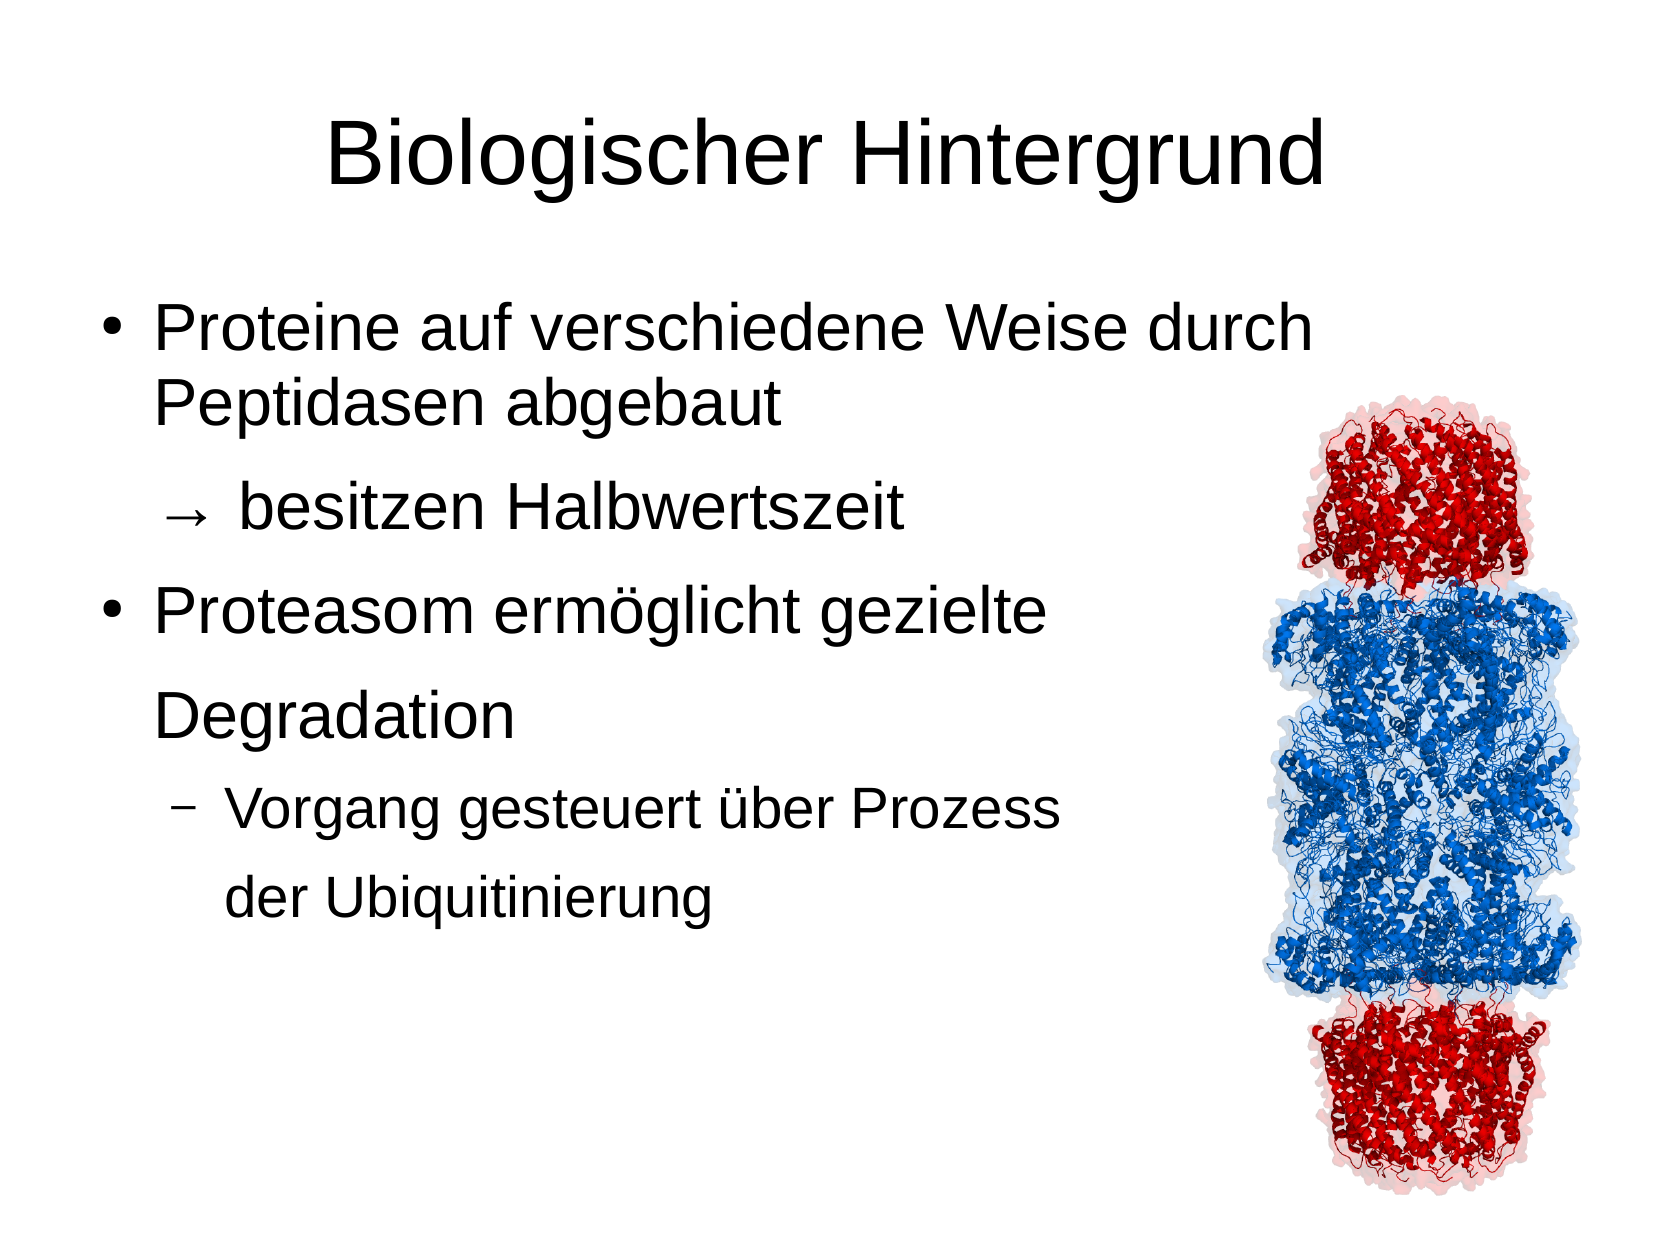

# Biologischer Hintergrund
Proteine auf verschiedene Weise durch Peptidasen abgebaut
→ besitzen Halbwertszeit
Proteasom ermöglicht gezielte
Degradation
Vorgang gesteuert über Prozess
der Ubiquitinierung